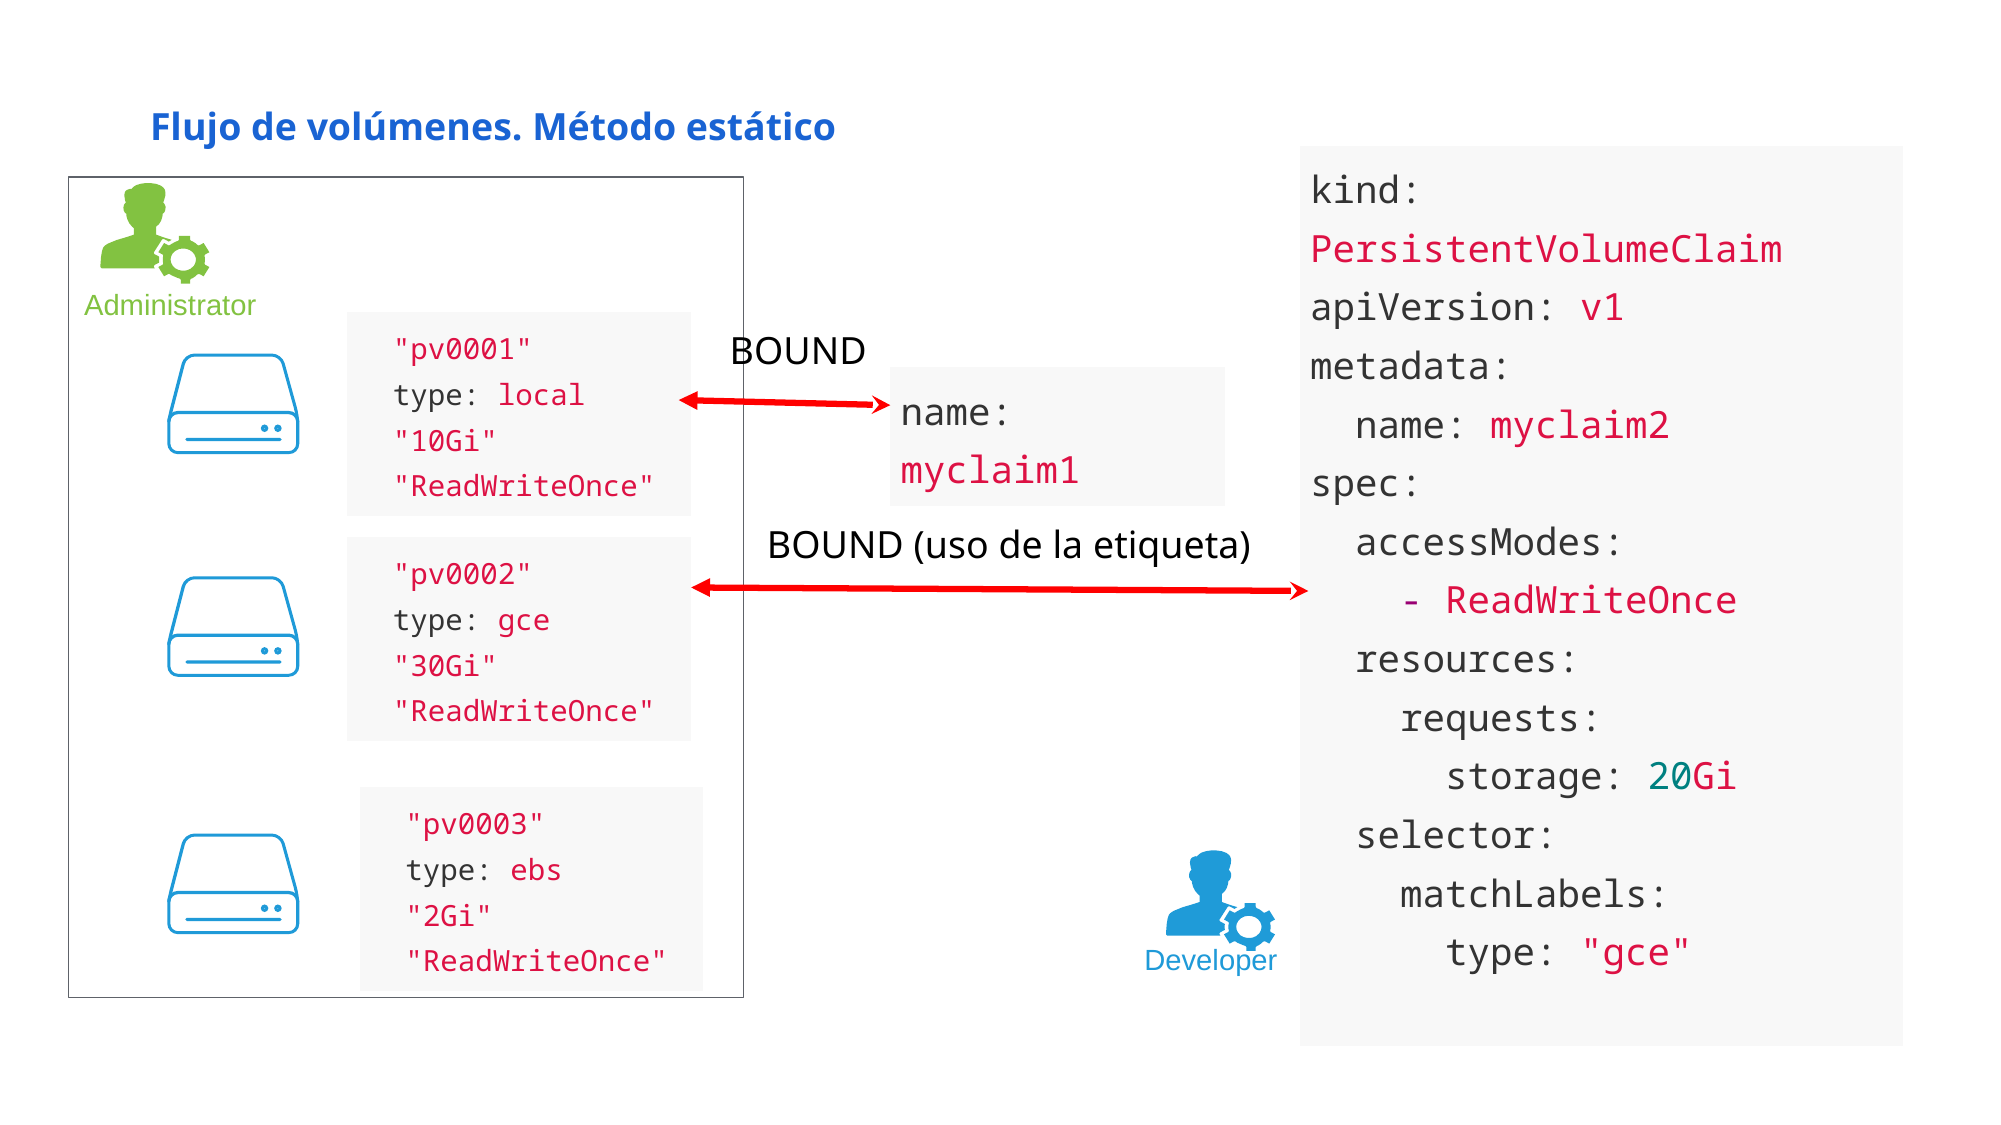

Flujo de volúmenes. Método estático
| kind: PersistentVolumeClaim apiVersion: v1 metadata: name: myclaim2 spec: accessModes: - ReadWriteOnce resources: requests: storage: 20Gi selector: matchLabels: type: "gce" |
| --- |
 Administrator
| "pv0001" type: local "10Gi" "ReadWriteOnce" |
| --- |
BOUND
| name: myclaim1 |
| --- |
BOUND (uso de la etiqueta)
| "pv0002" type: gce "30Gi" "ReadWriteOnce" |
| --- |
| "pv0003" type: ebs "2Gi" "ReadWriteOnce" |
| --- |
Developer